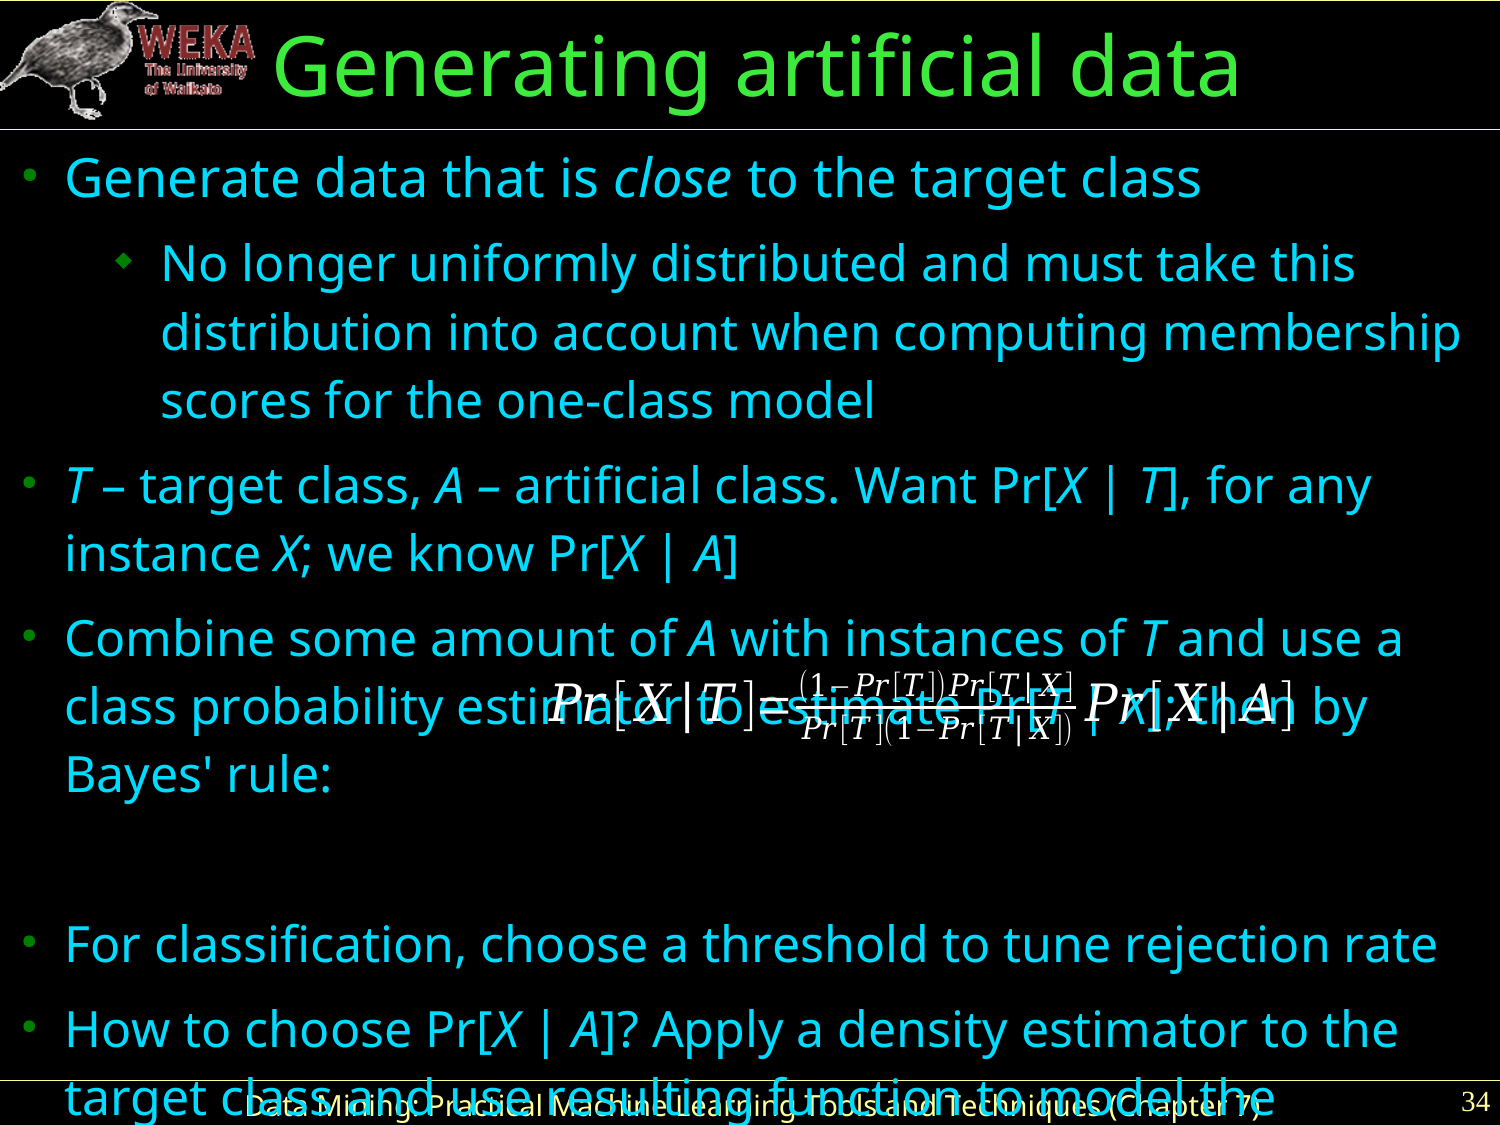

# Generating artificial data
Generate data that is close to the target class
No longer uniformly distributed and must take this distribution into account when computing membership scores for the one-class model
T – target class, A – artificial class. Want Pr[X | T], for any instance X; we know Pr[X | A]
Combine some amount of A with instances of T and use a class probability estimator to estimate Pr[T | X]; then by Bayes' rule:
For classification, choose a threshold to tune rejection rate
How to choose Pr[X | A]? Apply a density estimator to the target class and use resulting function to model the artificial class
Data Mining: Practical Machine Learning Tools and Techniques (Chapter 7)
34